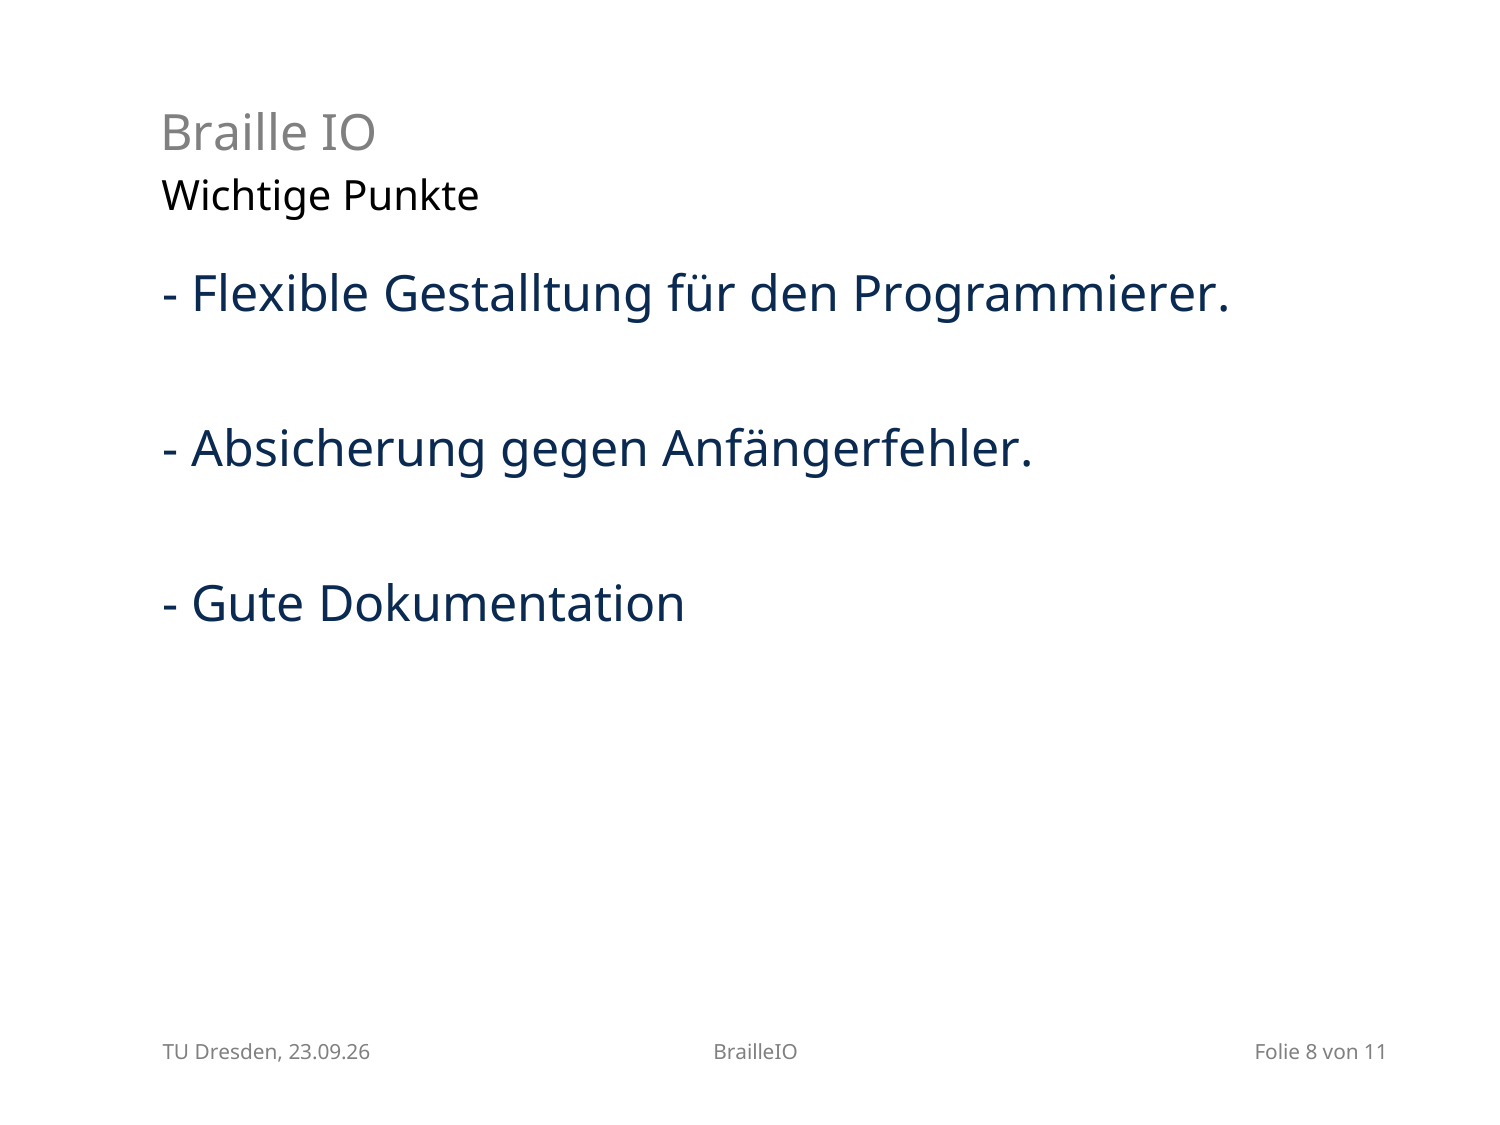

# Braille IO
Wichtige Punkte
- Flexible Gestalltung für den Programmierer.
- Absicherung gegen Anfängerfehler.
- Gute Dokumentation
8